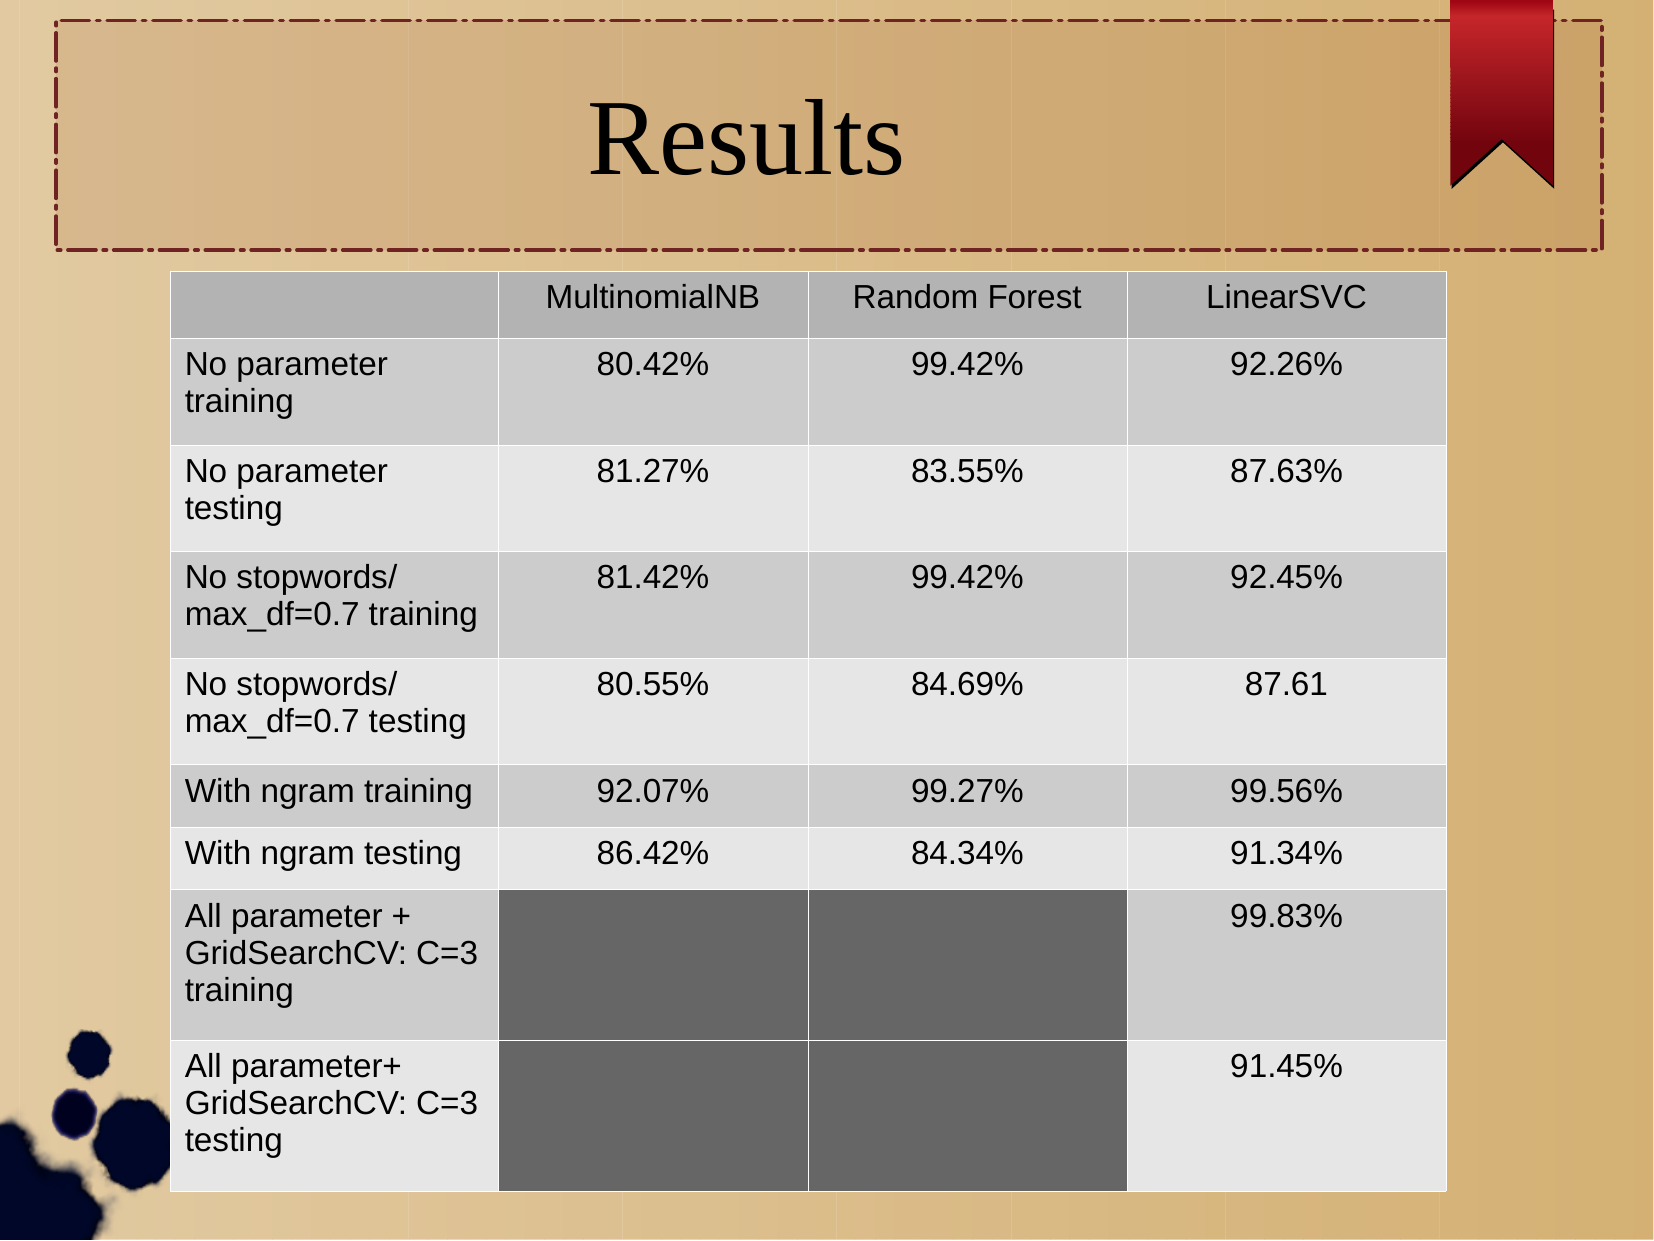

# Results
| | MultinomialNB | Random Forest | LinearSVC |
| --- | --- | --- | --- |
| No parameter training | 80.42% | 99.42% | 92.26% |
| No parameter testing | 81.27% | 83.55% | 87.63% |
| No stopwords/ max\_df=0.7 training | 81.42% | 99.42% | 92.45% |
| No stopwords/ max\_df=0.7 testing | 80.55% | 84.69% | 87.61 |
| With ngram training | 92.07% | 99.27% | 99.56% |
| With ngram testing | 86.42% | 84.34% | 91.34% |
| All parameter + GridSearchCV: C=3 training | | | 99.83% |
| All parameter+ GridSearchCV: C=3 testing | | | 91.45% |